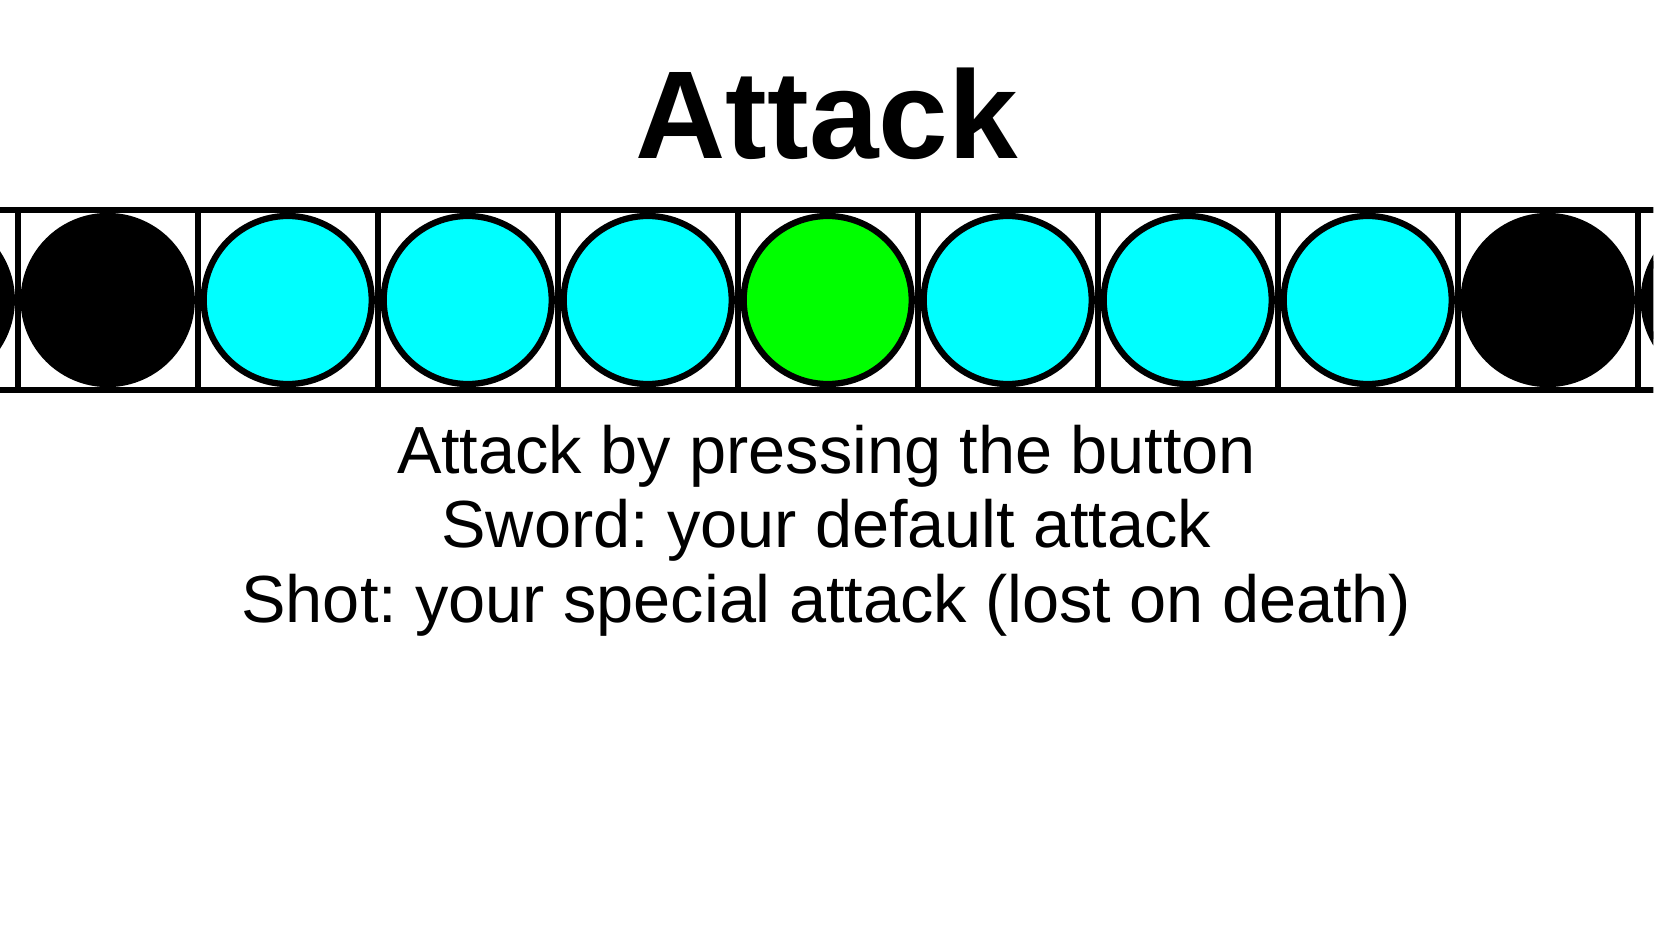

# Attack
Attack by pressing the button
Sword: your default attack
Shot: your special attack (lost on death)